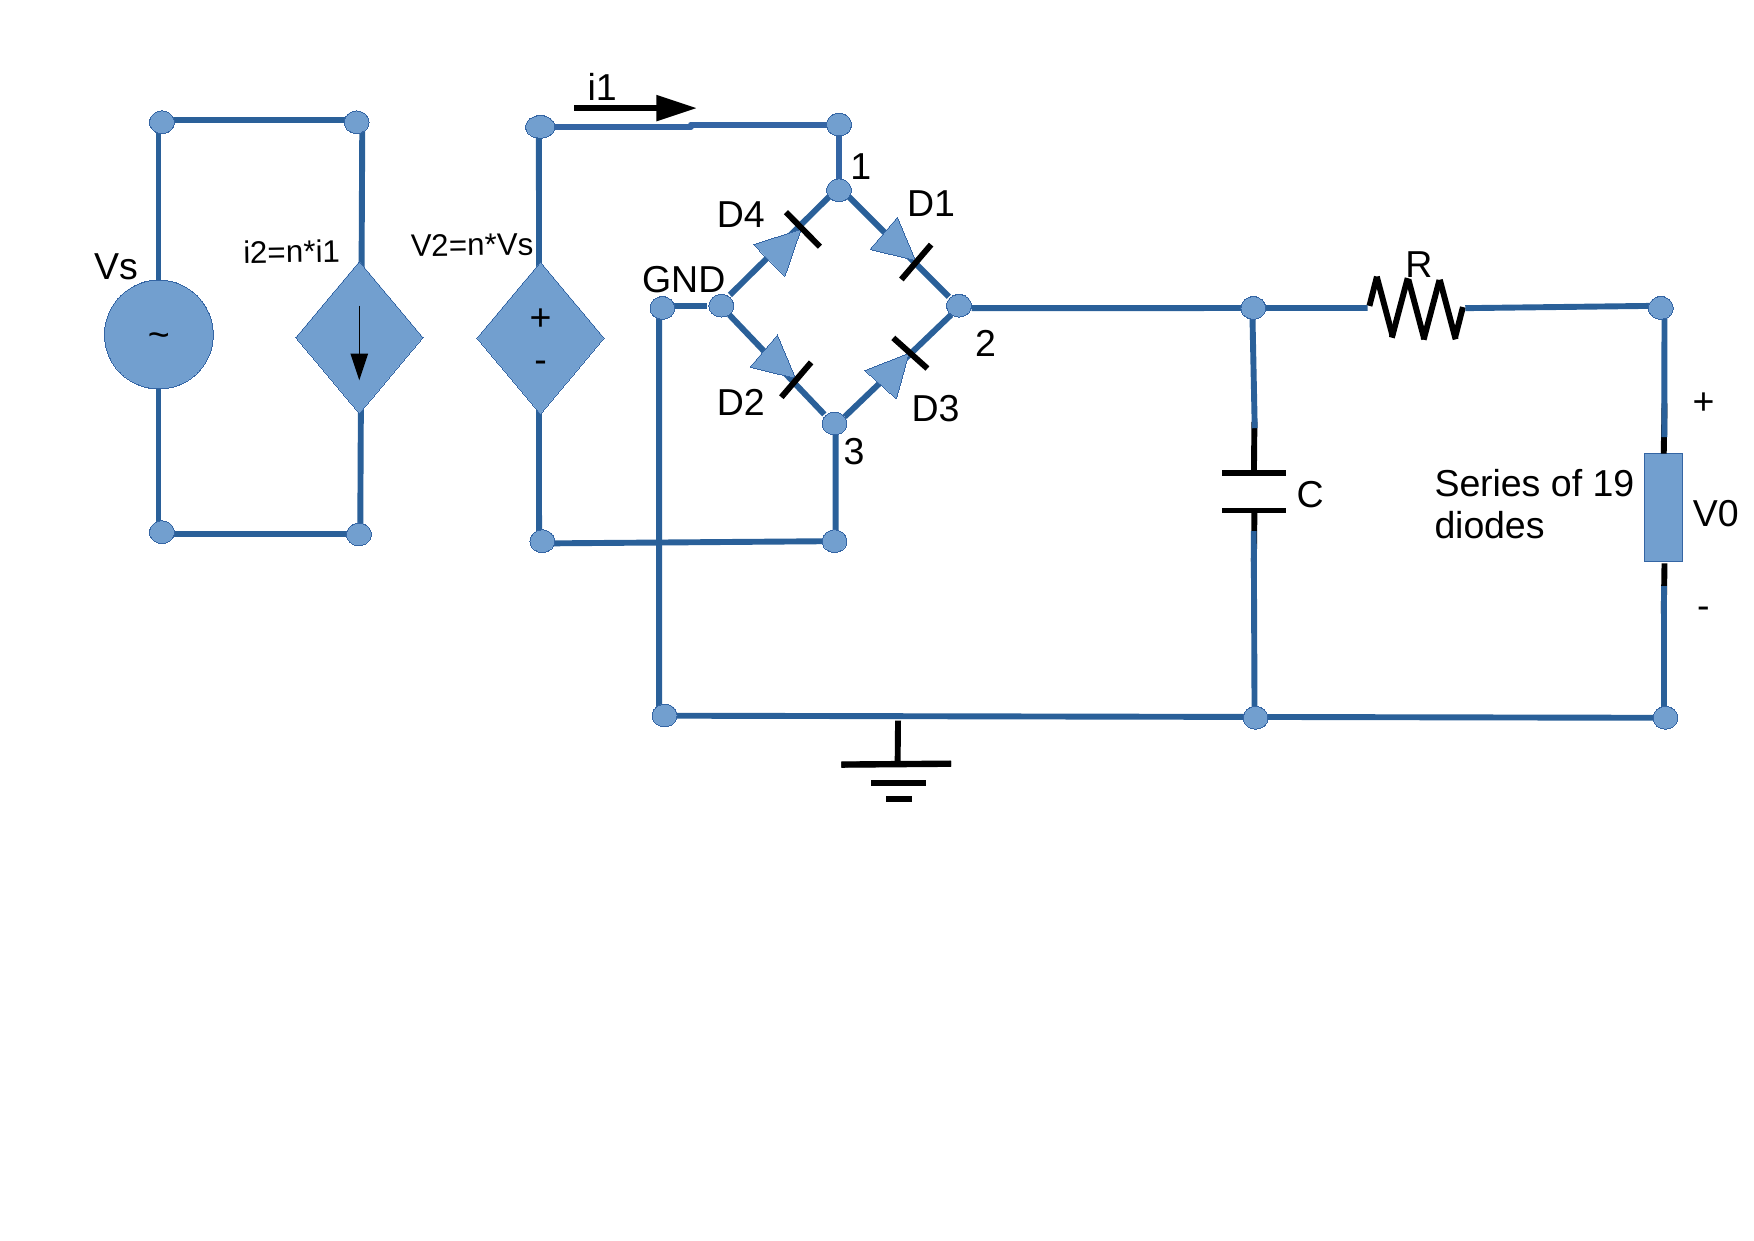

i1
1
D1
D4
V2=n*Vs
i2=n*i1
R
Vs
GND
+
-
~
2
+
D2
D3
3
Series of 19 diodes
C
V0
-